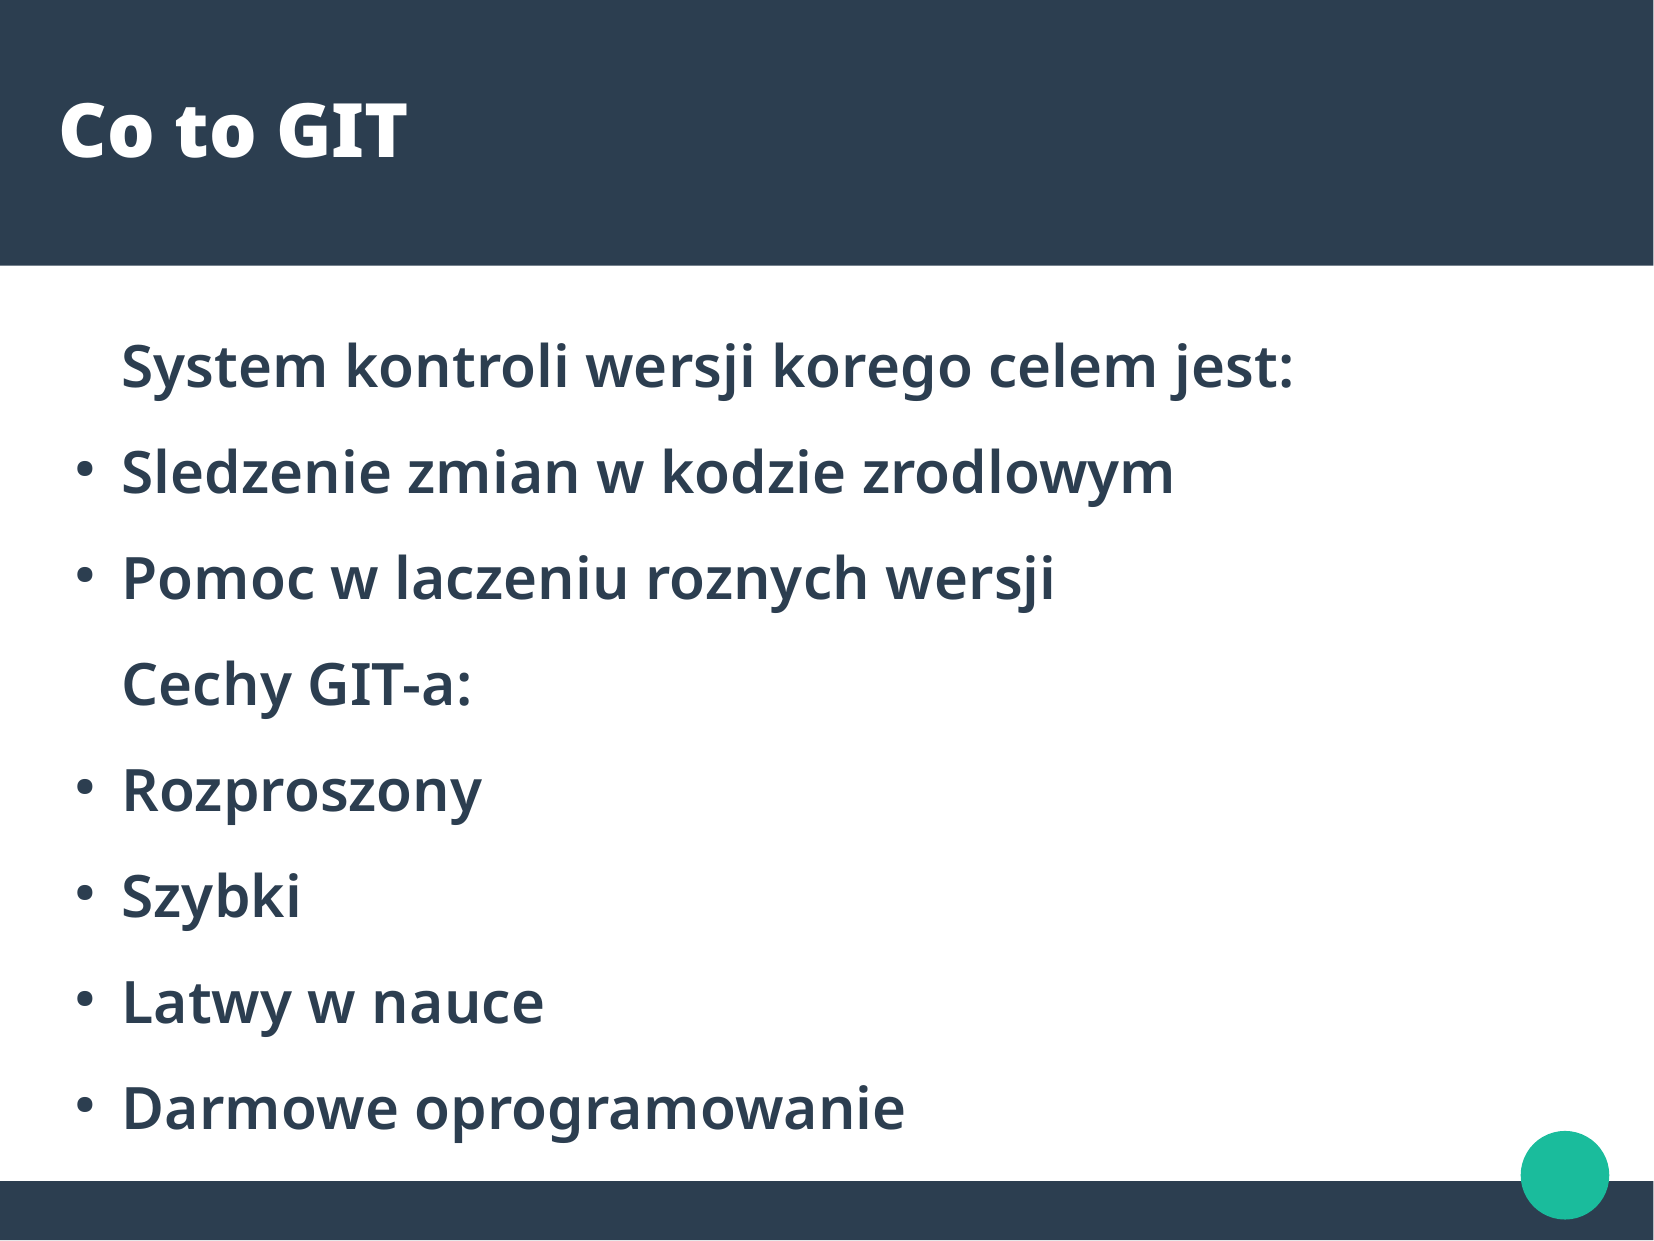

# Co to GIT
System kontroli wersji korego celem jest:
Sledzenie zmian w kodzie zrodlowym
Pomoc w laczeniu roznych wersji
Cechy GIT-a:
Rozproszony
Szybki
Latwy w nauce
Darmowe oprogramowanie